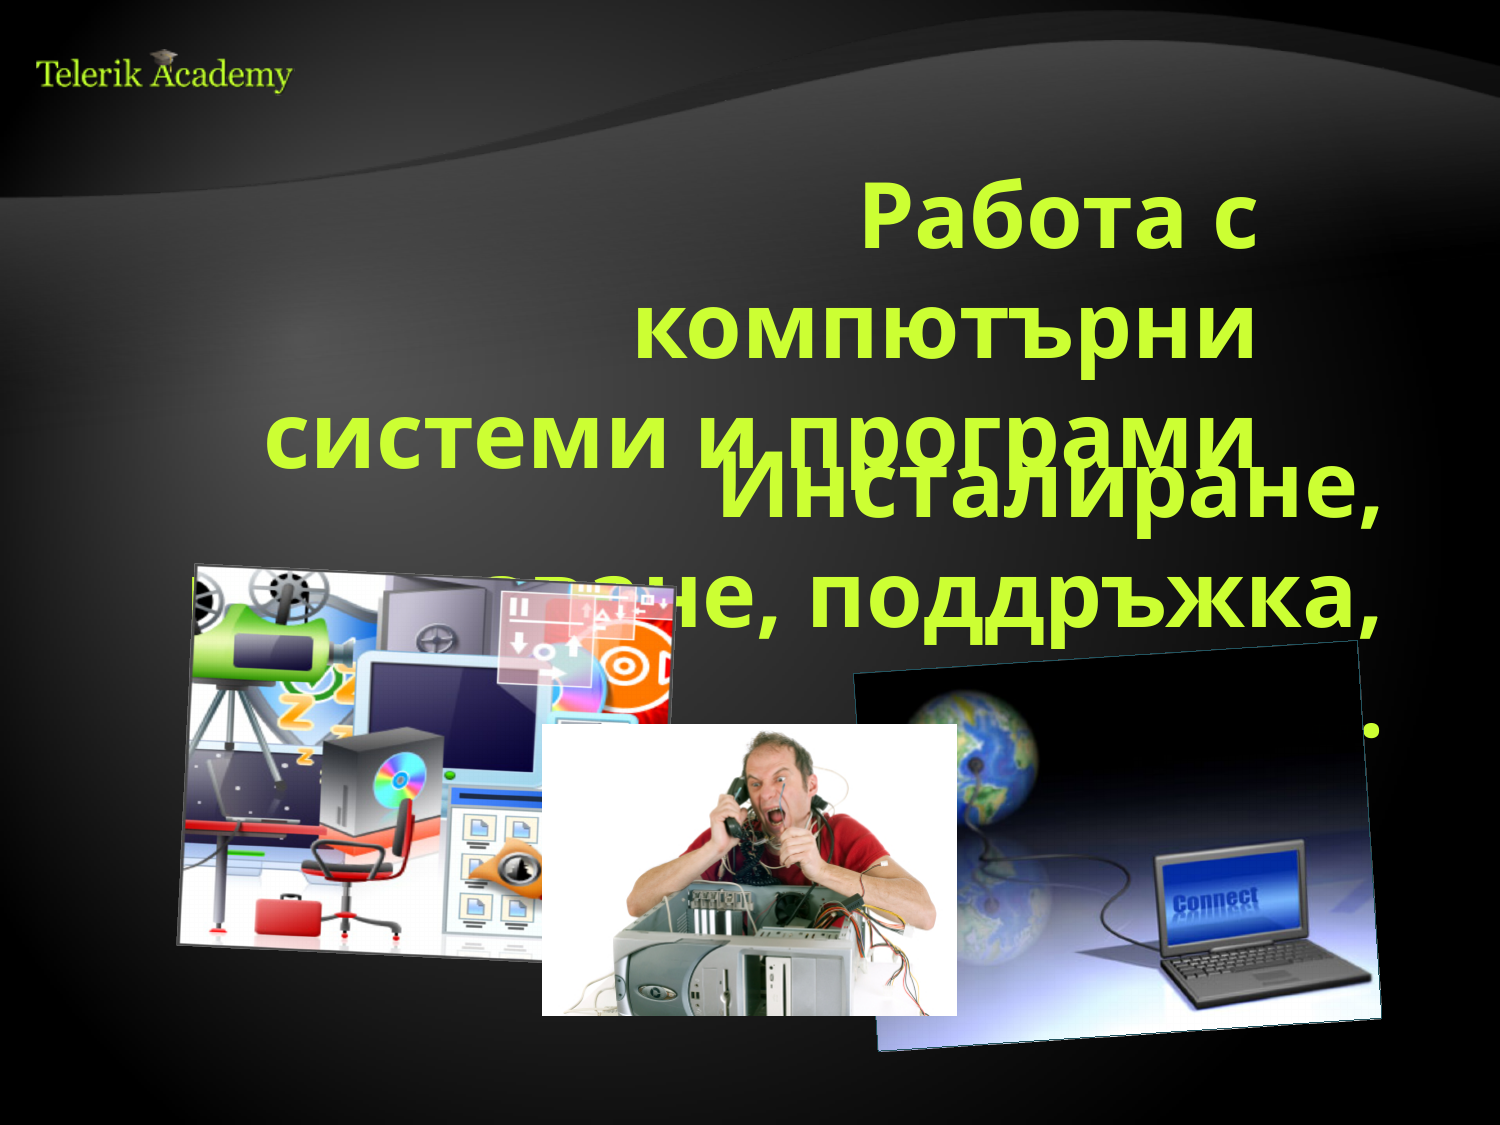

# Работа с компютърни системи и програми
Инсталиране, използване, поддръжка, …